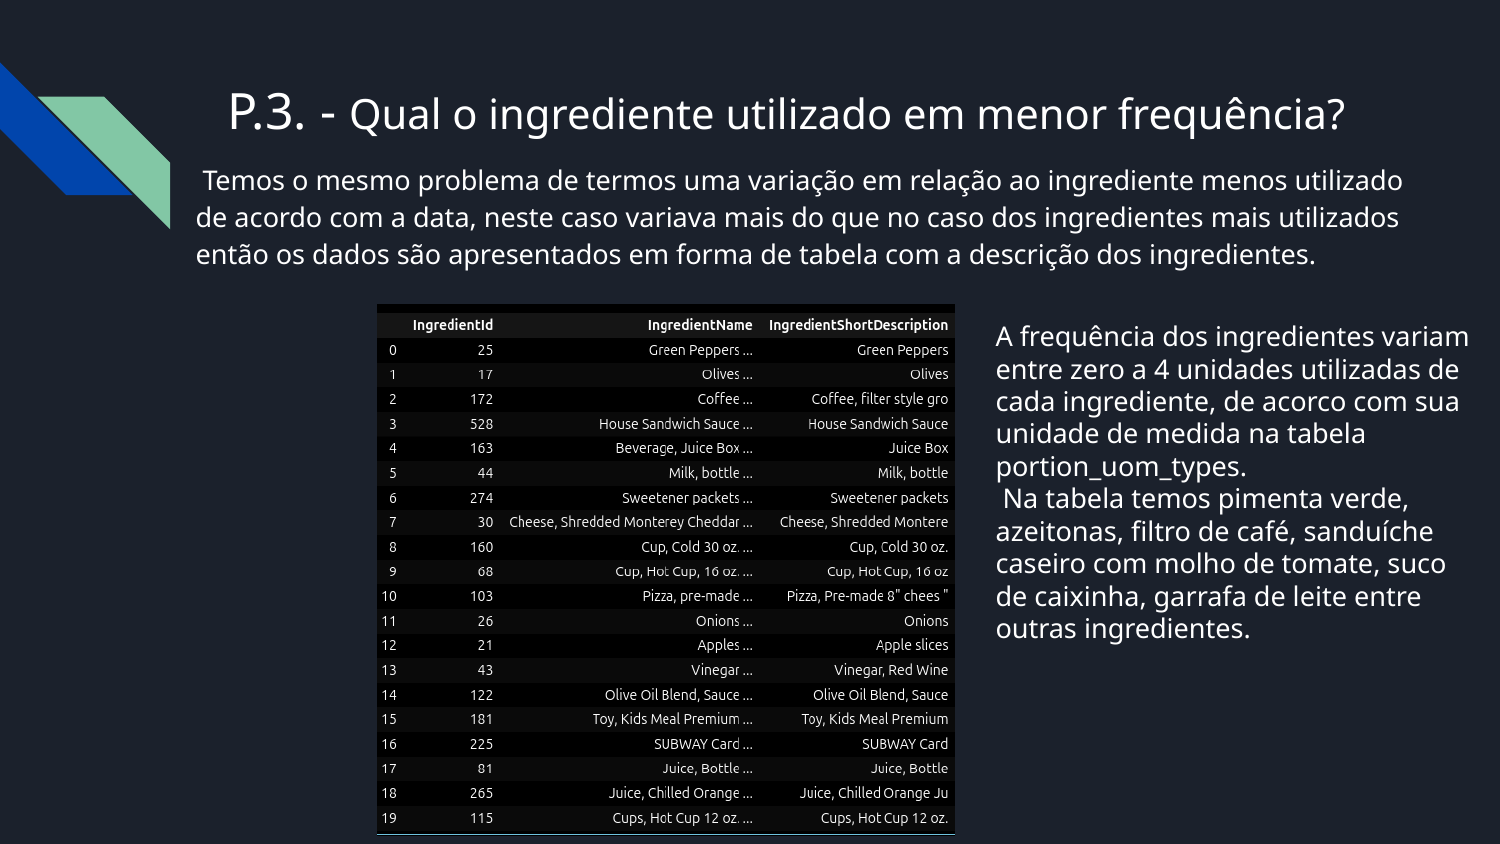

P.3. - Qual o ingrediente utilizado em menor frequência?
 Temos o mesmo problema de termos uma variação em relação ao ingrediente menos utilizado de acordo com a data, neste caso variava mais do que no caso dos ingredientes mais utilizados então os dados são apresentados em forma de tabela com a descrição dos ingredientes.
A frequência dos ingredientes variam entre zero a 4 unidades utilizadas de cada ingrediente, de acorco com sua unidade de medida na tabela portion_uom_types.
 Na tabela temos pimenta verde, azeitonas, filtro de café, sanduíche caseiro com molho de tomate, suco de caixinha, garrafa de leite entre outras ingredientes.